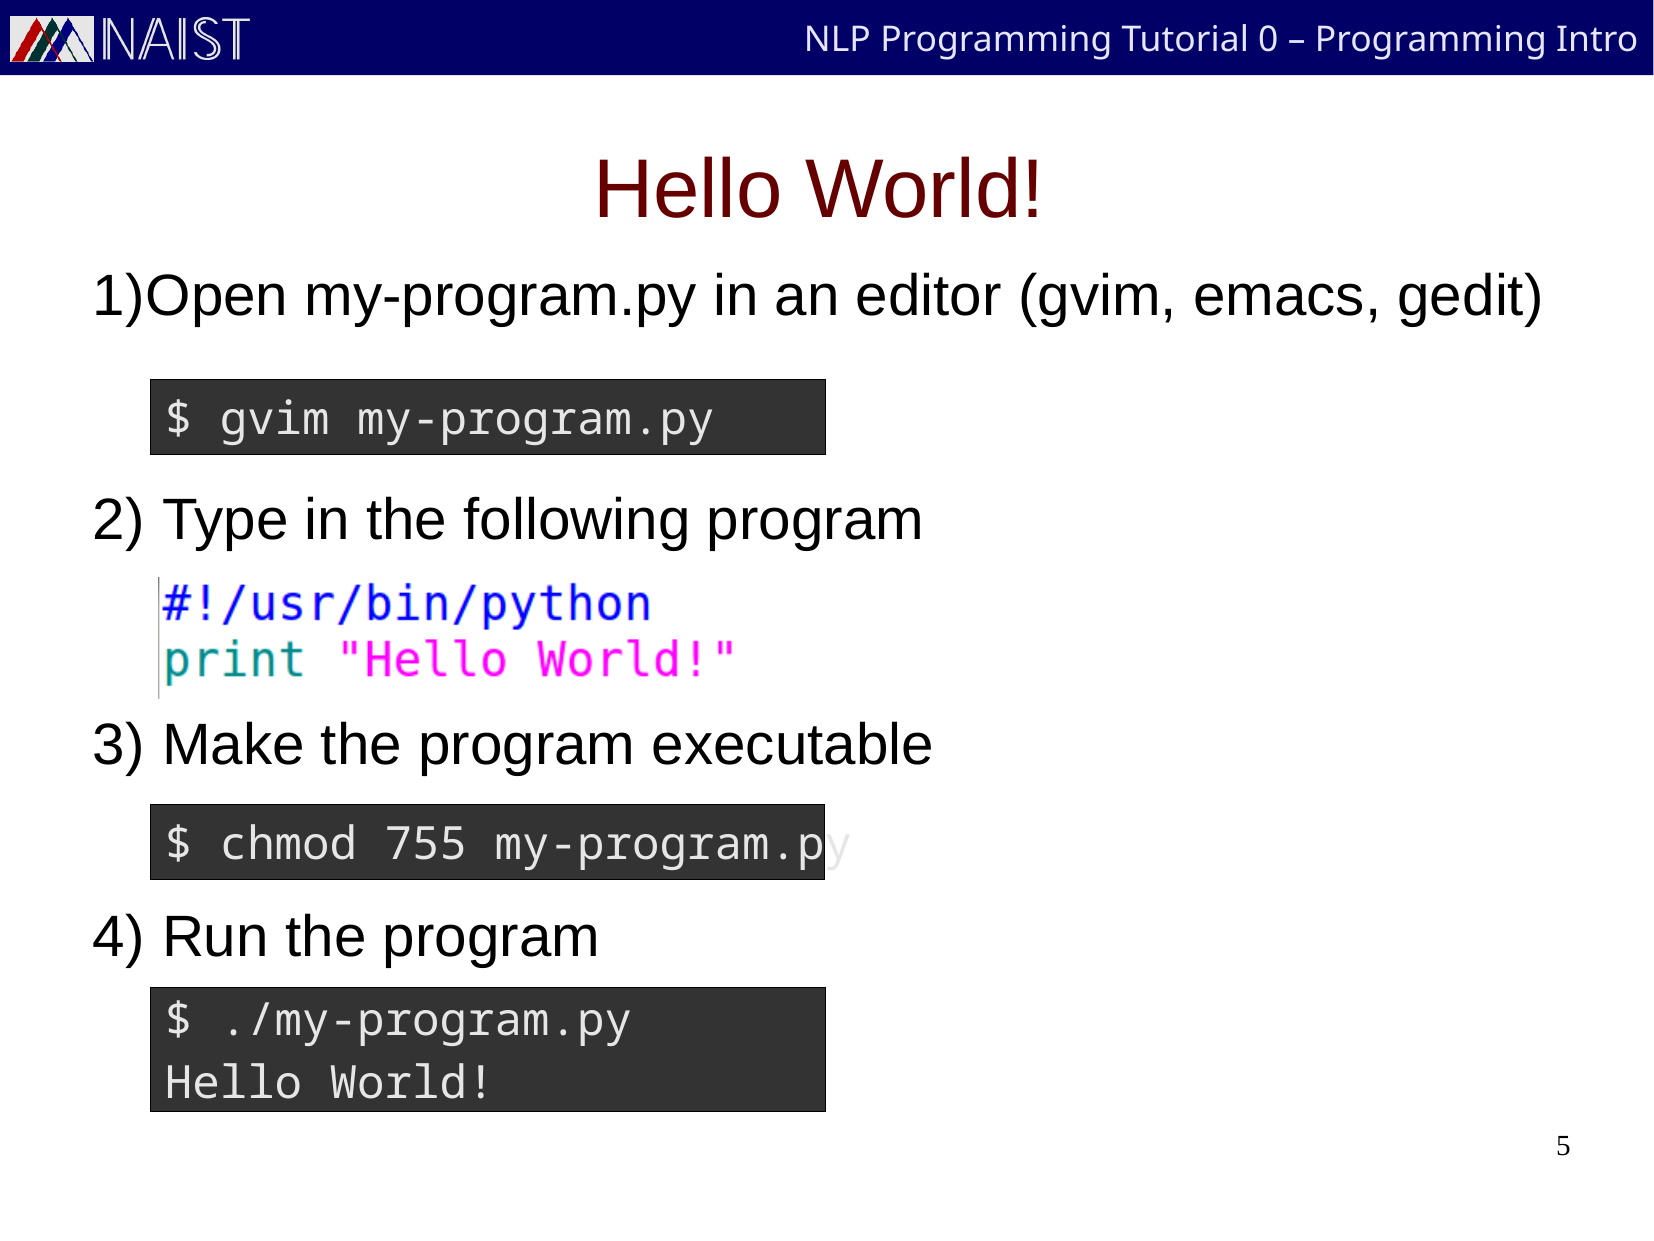

# Hello World!
Open my-program.py in an editor (gvim, emacs, gedit)
 Type in the following program
 Make the program executable
 Run the program
$ gvim my-program.py
$ chmod 755 my-program.py
$ ./my-program.py
Hello World!
5